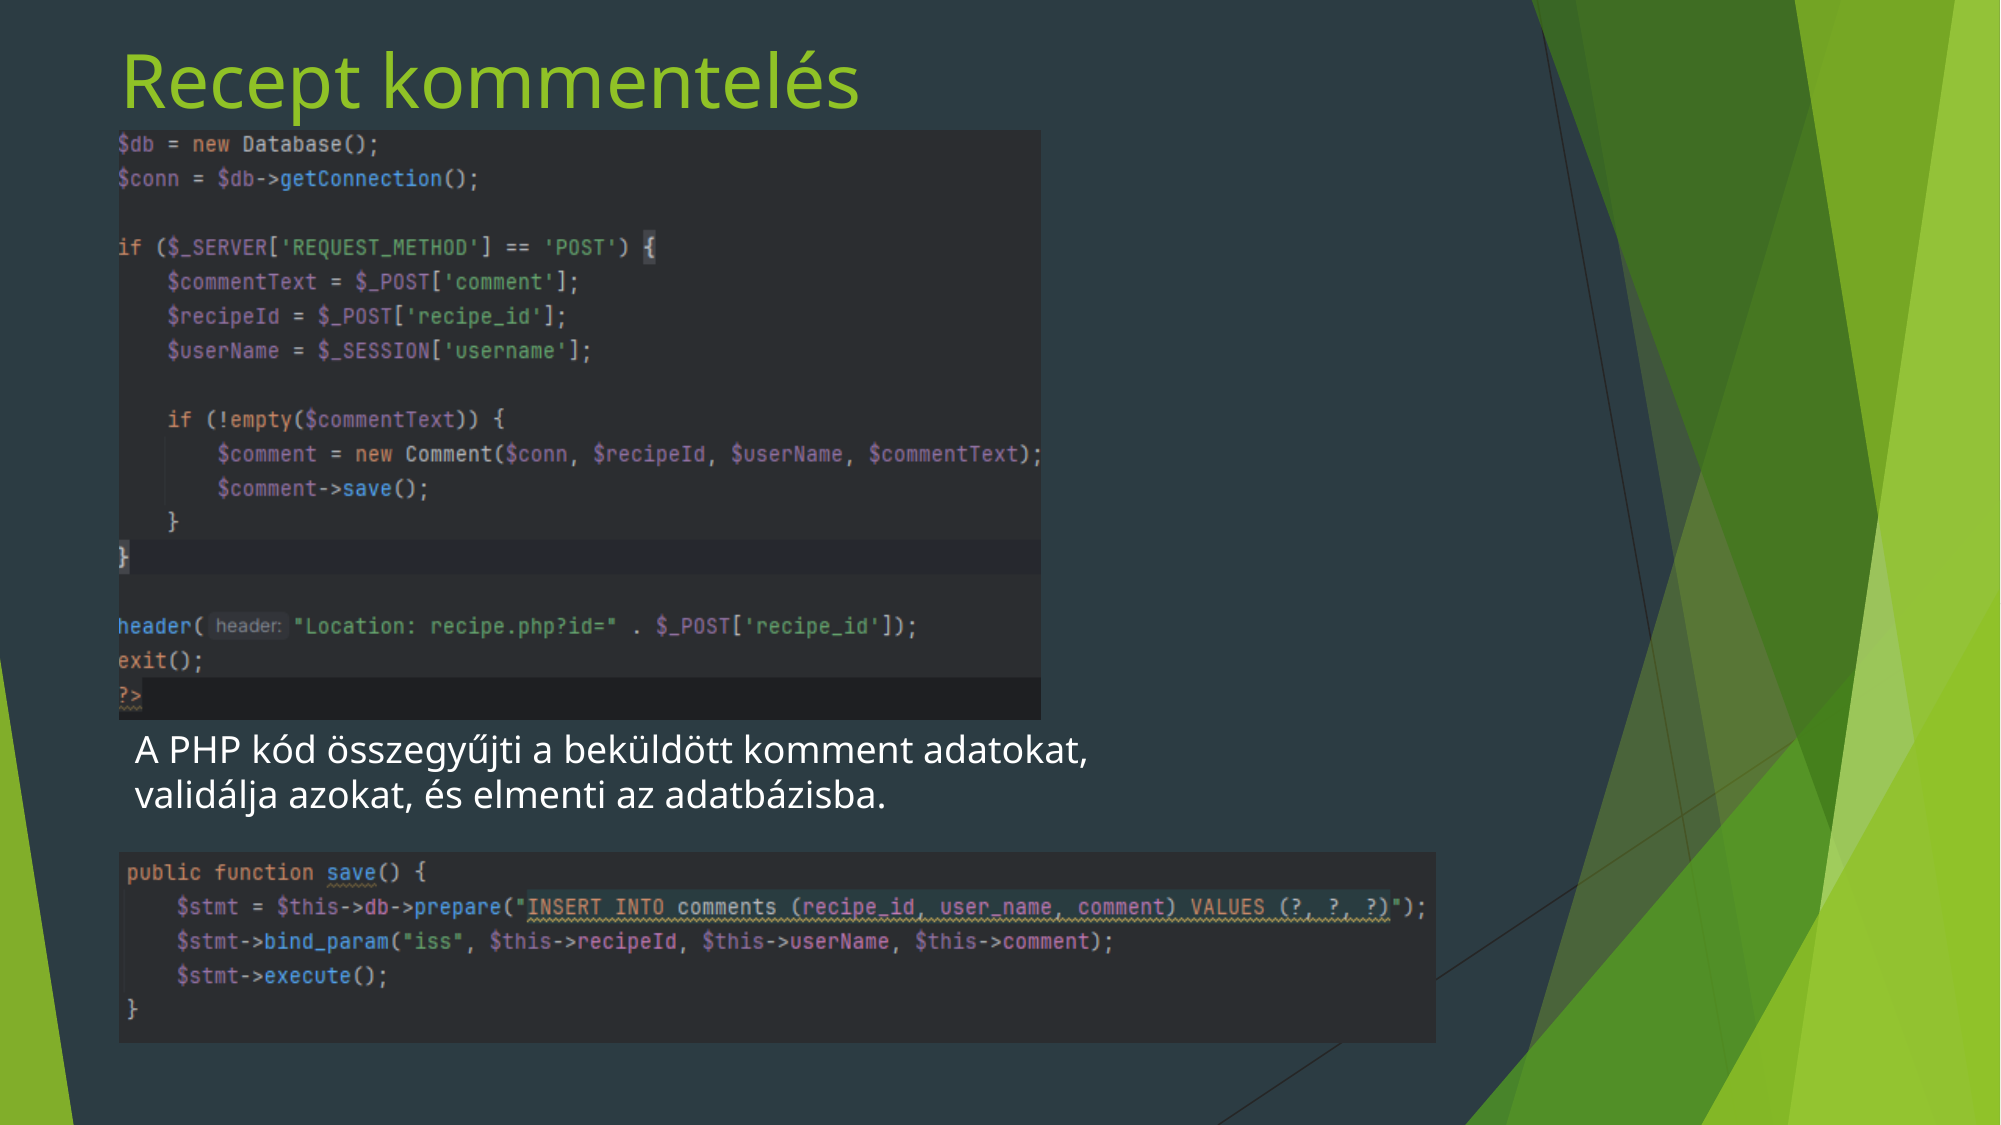

# Recept kommentelés
A PHP kód összegyűjti a beküldött komment adatokat, validálja azokat, és elmenti az adatbázisba.